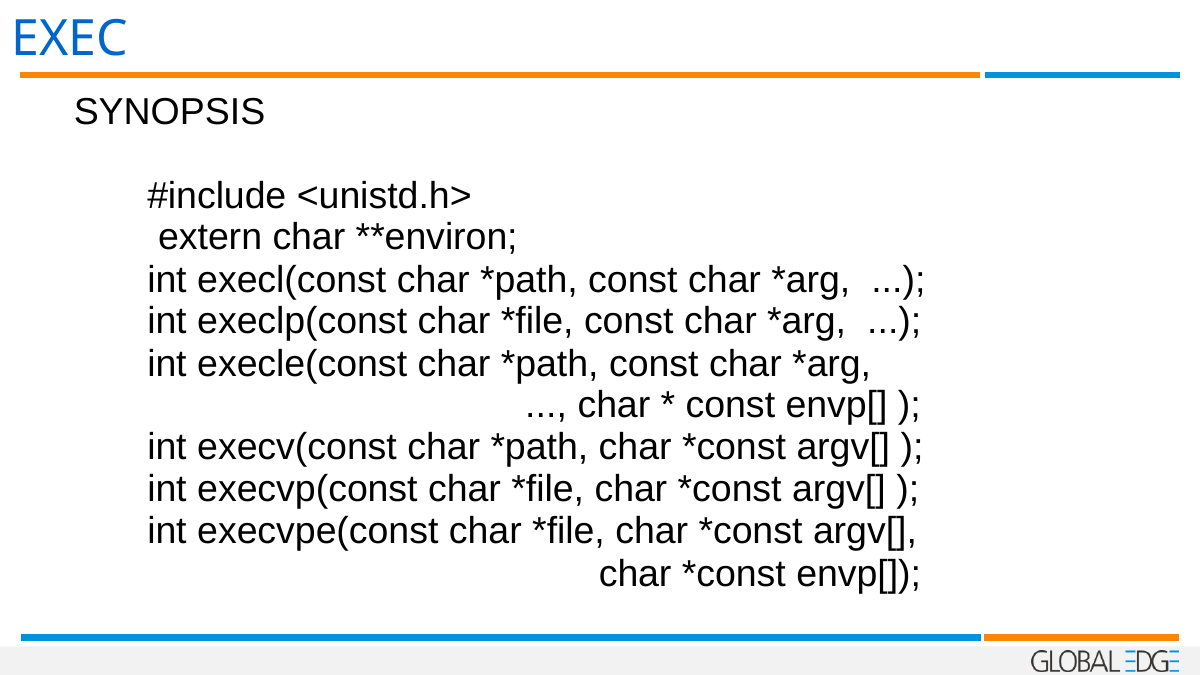

# EXEC
SYNOPSIS
 #include <unistd.h>
	 extern char **environ;
 int execl(const char *path, const char *arg, ...);
 int execlp(const char *file, const char *arg, ...);
 int execle(const char *path, const char *arg,
 ..., char * const envp[] );
 int execv(const char *path, char *const argv[] );
 int execvp(const char *file, char *const argv[] );
 int execvpe(const char *file, char *const argv[],
 char *const envp[]);